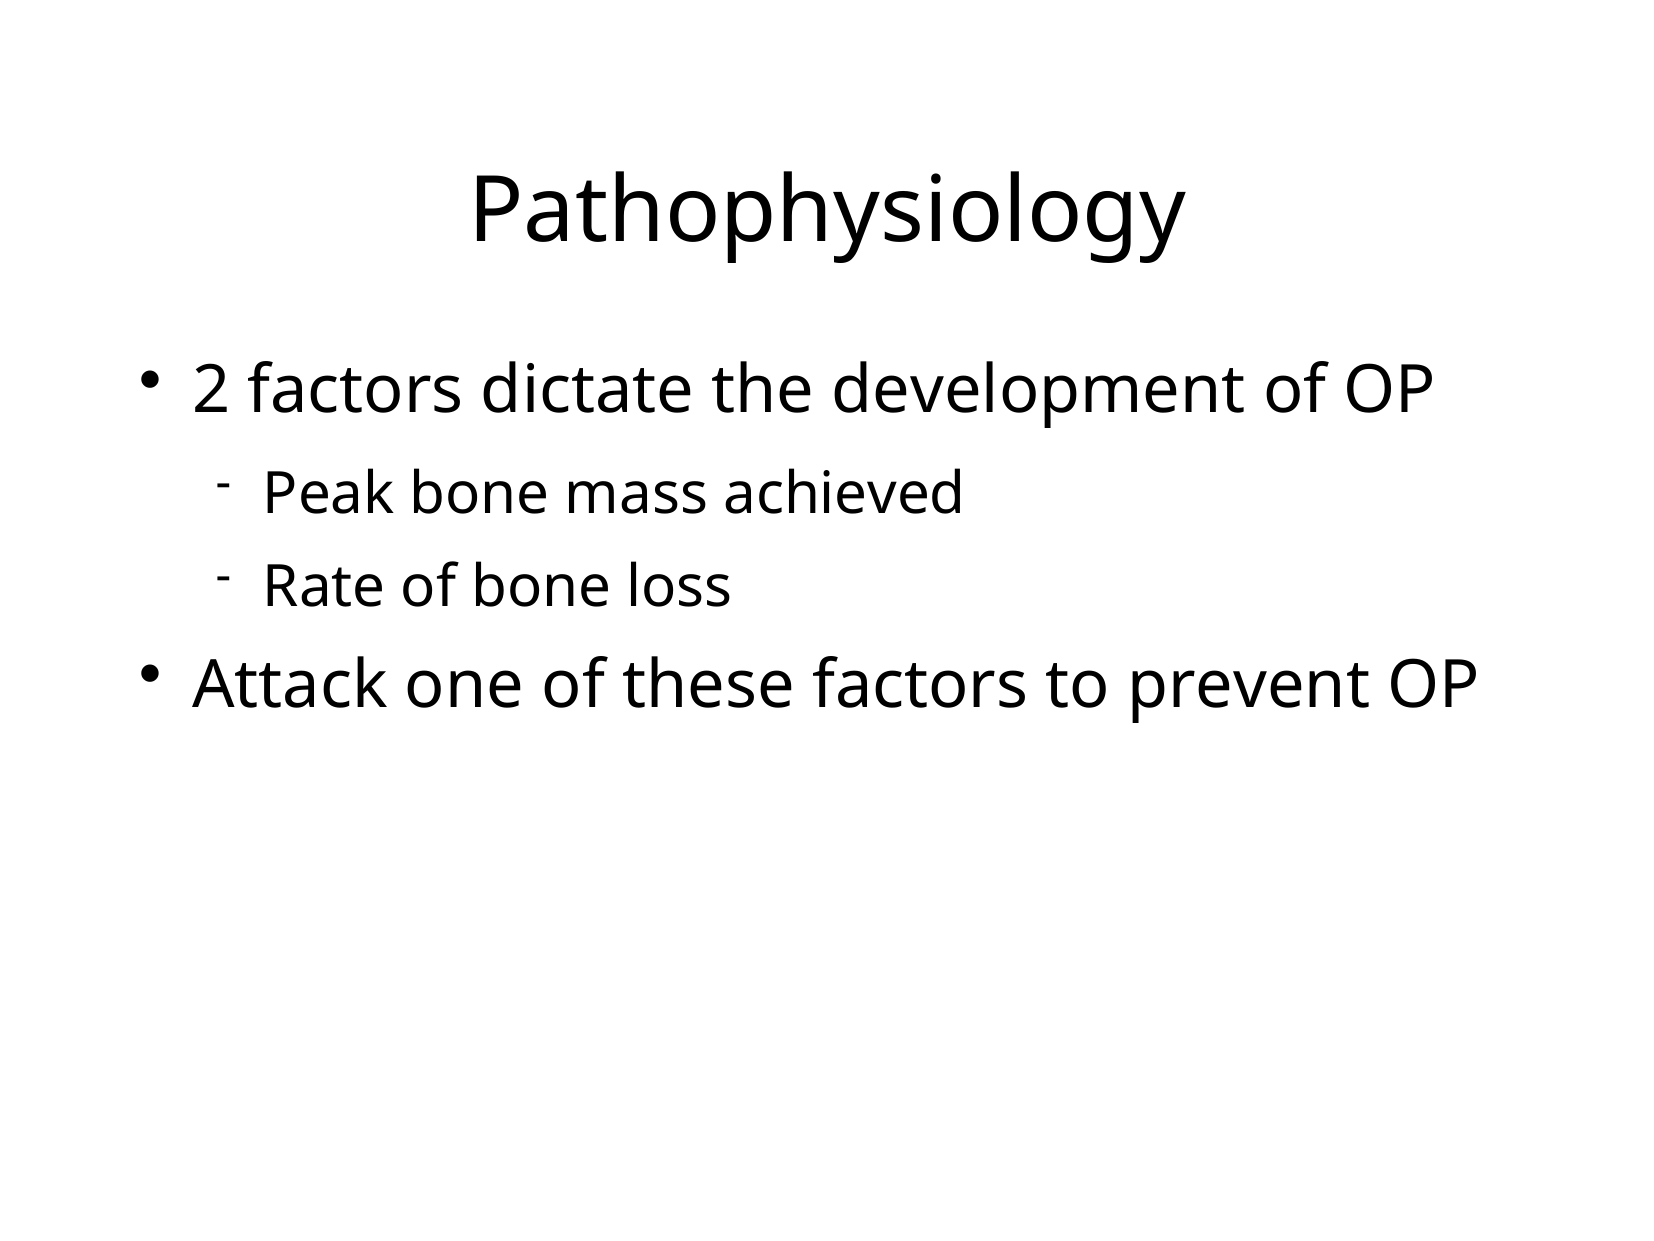

# Pathophysiology
2 factors dictate the development of OP
Peak bone mass achieved
Rate of bone loss
Attack one of these factors to prevent OP